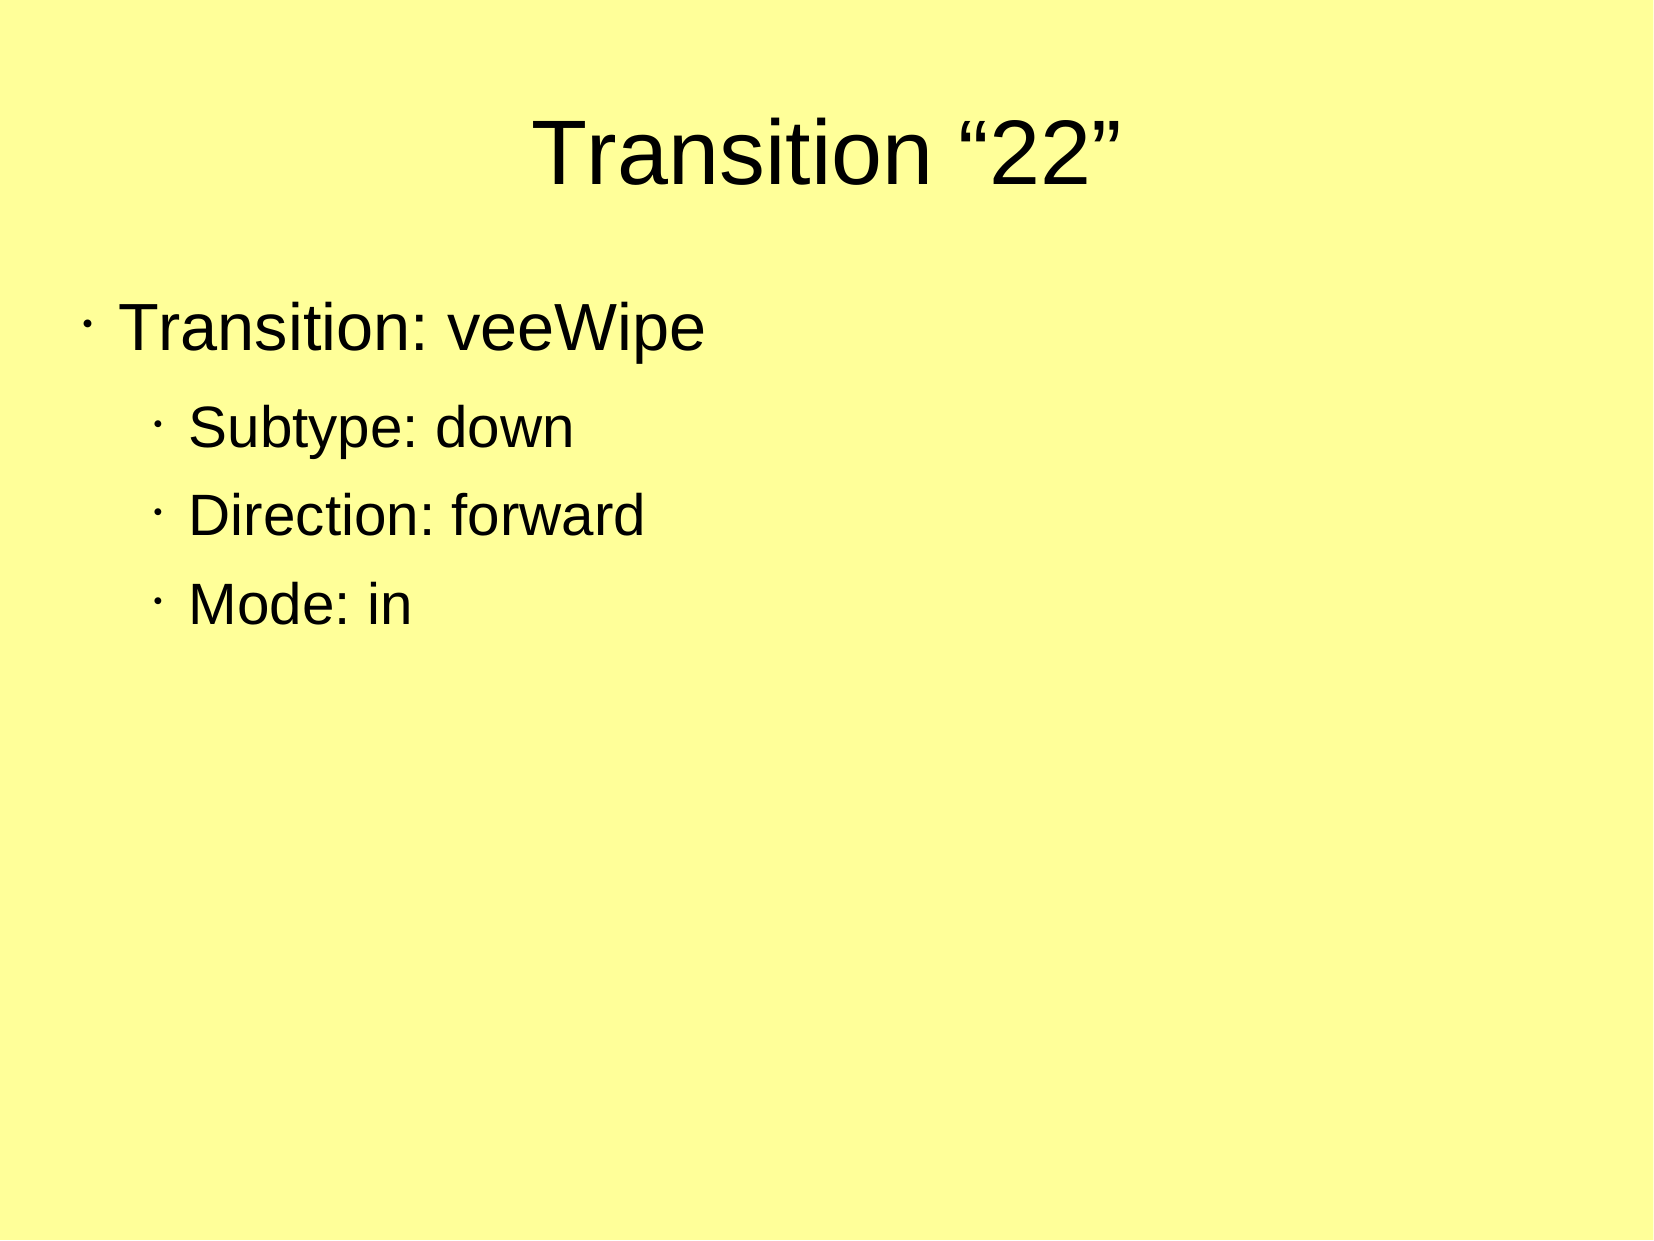

# Transition “22”
Transition: veeWipe
Subtype: down
Direction: forward
Mode: in